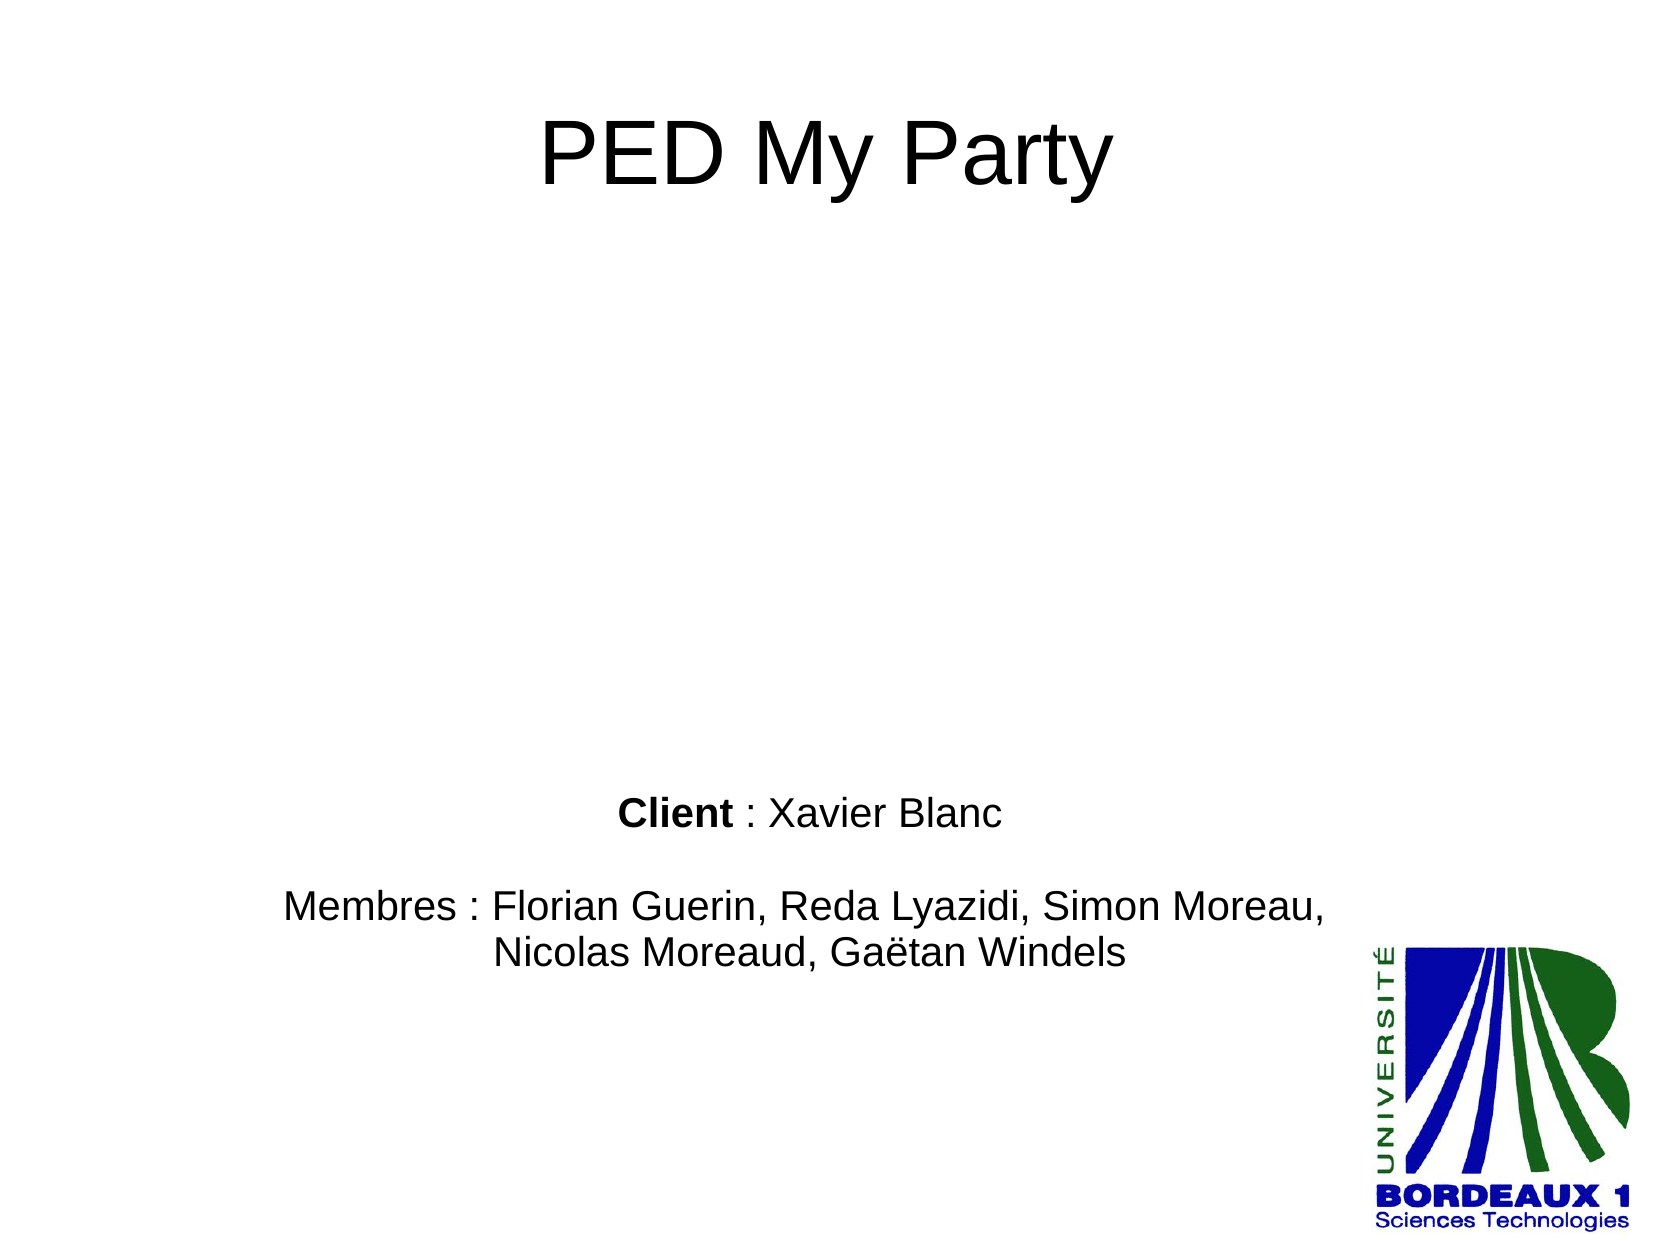

# PED My Party
Client : Xavier Blanc
Membres : Florian Guerin, Reda Lyazidi, Simon Moreau,
Nicolas Moreaud, Gaëtan Windels